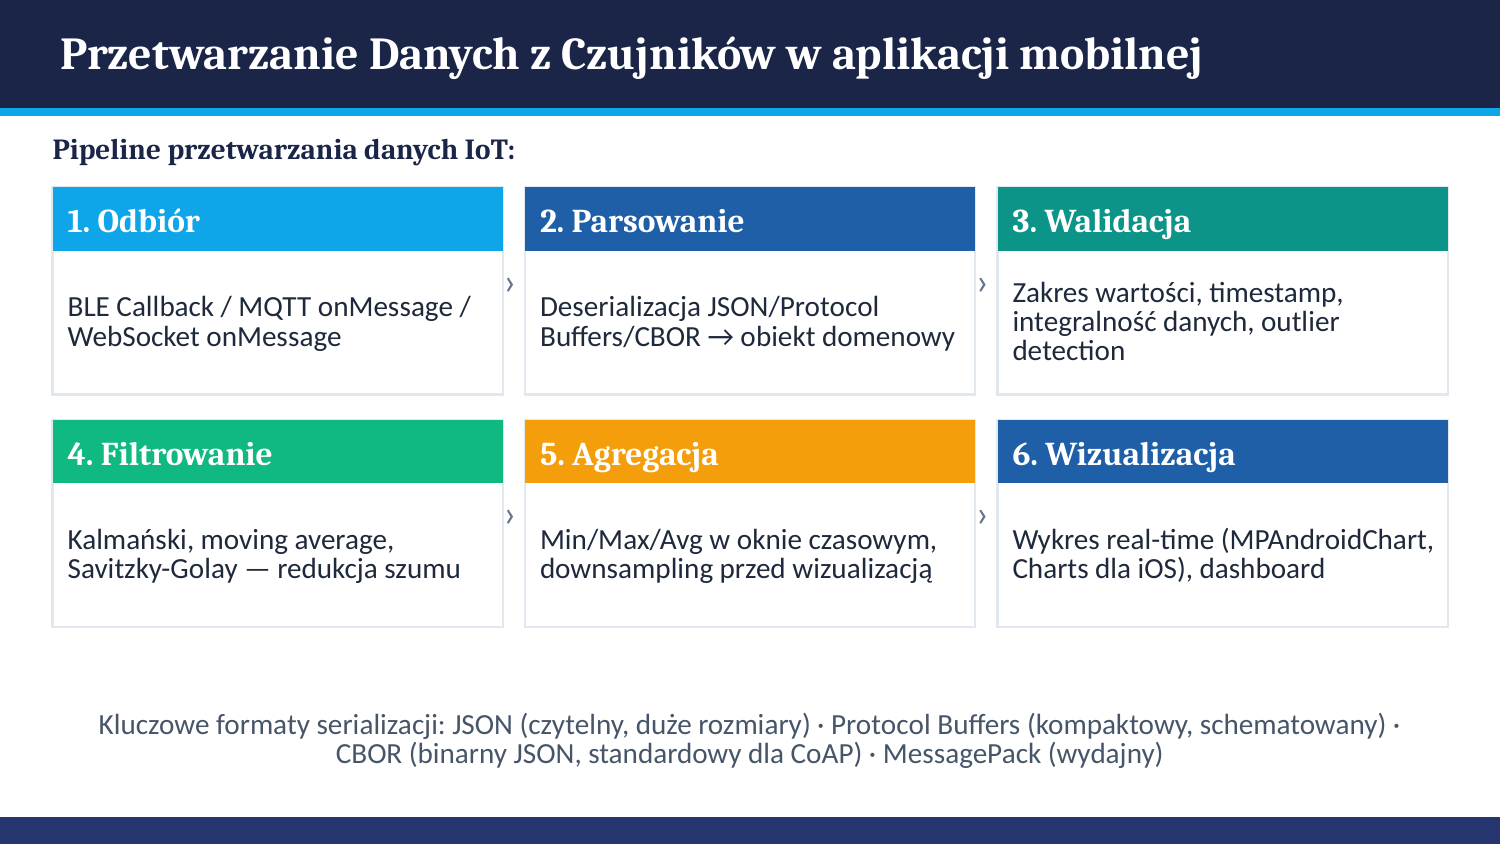

Przetwarzanie Danych z Czujników w aplikacji mobilnej
Pipeline przetwarzania danych IoT:
1. Odbiór
2. Parsowanie
3. Walidacja
›
›
BLE Callback / MQTT onMessage / WebSocket onMessage
Deserializacja JSON/Protocol Buffers/CBOR → obiekt domenowy
Zakres wartości, timestamp, integralność danych, outlier detection
4. Filtrowanie
5. Agregacja
6. Wizualizacja
›
›
Kalmański, moving average, Savitzky-Golay — redukcja szumu
Min/Max/Avg w oknie czasowym, downsampling przed wizualizacją
Wykres real-time (MPAndroidChart, Charts dla iOS), dashboard
Kluczowe formaty serializacji: JSON (czytelny, duże rozmiary) · Protocol Buffers (kompaktowy, schematowany) · CBOR (binarny JSON, standardowy dla CoAP) · MessagePack (wydajny)